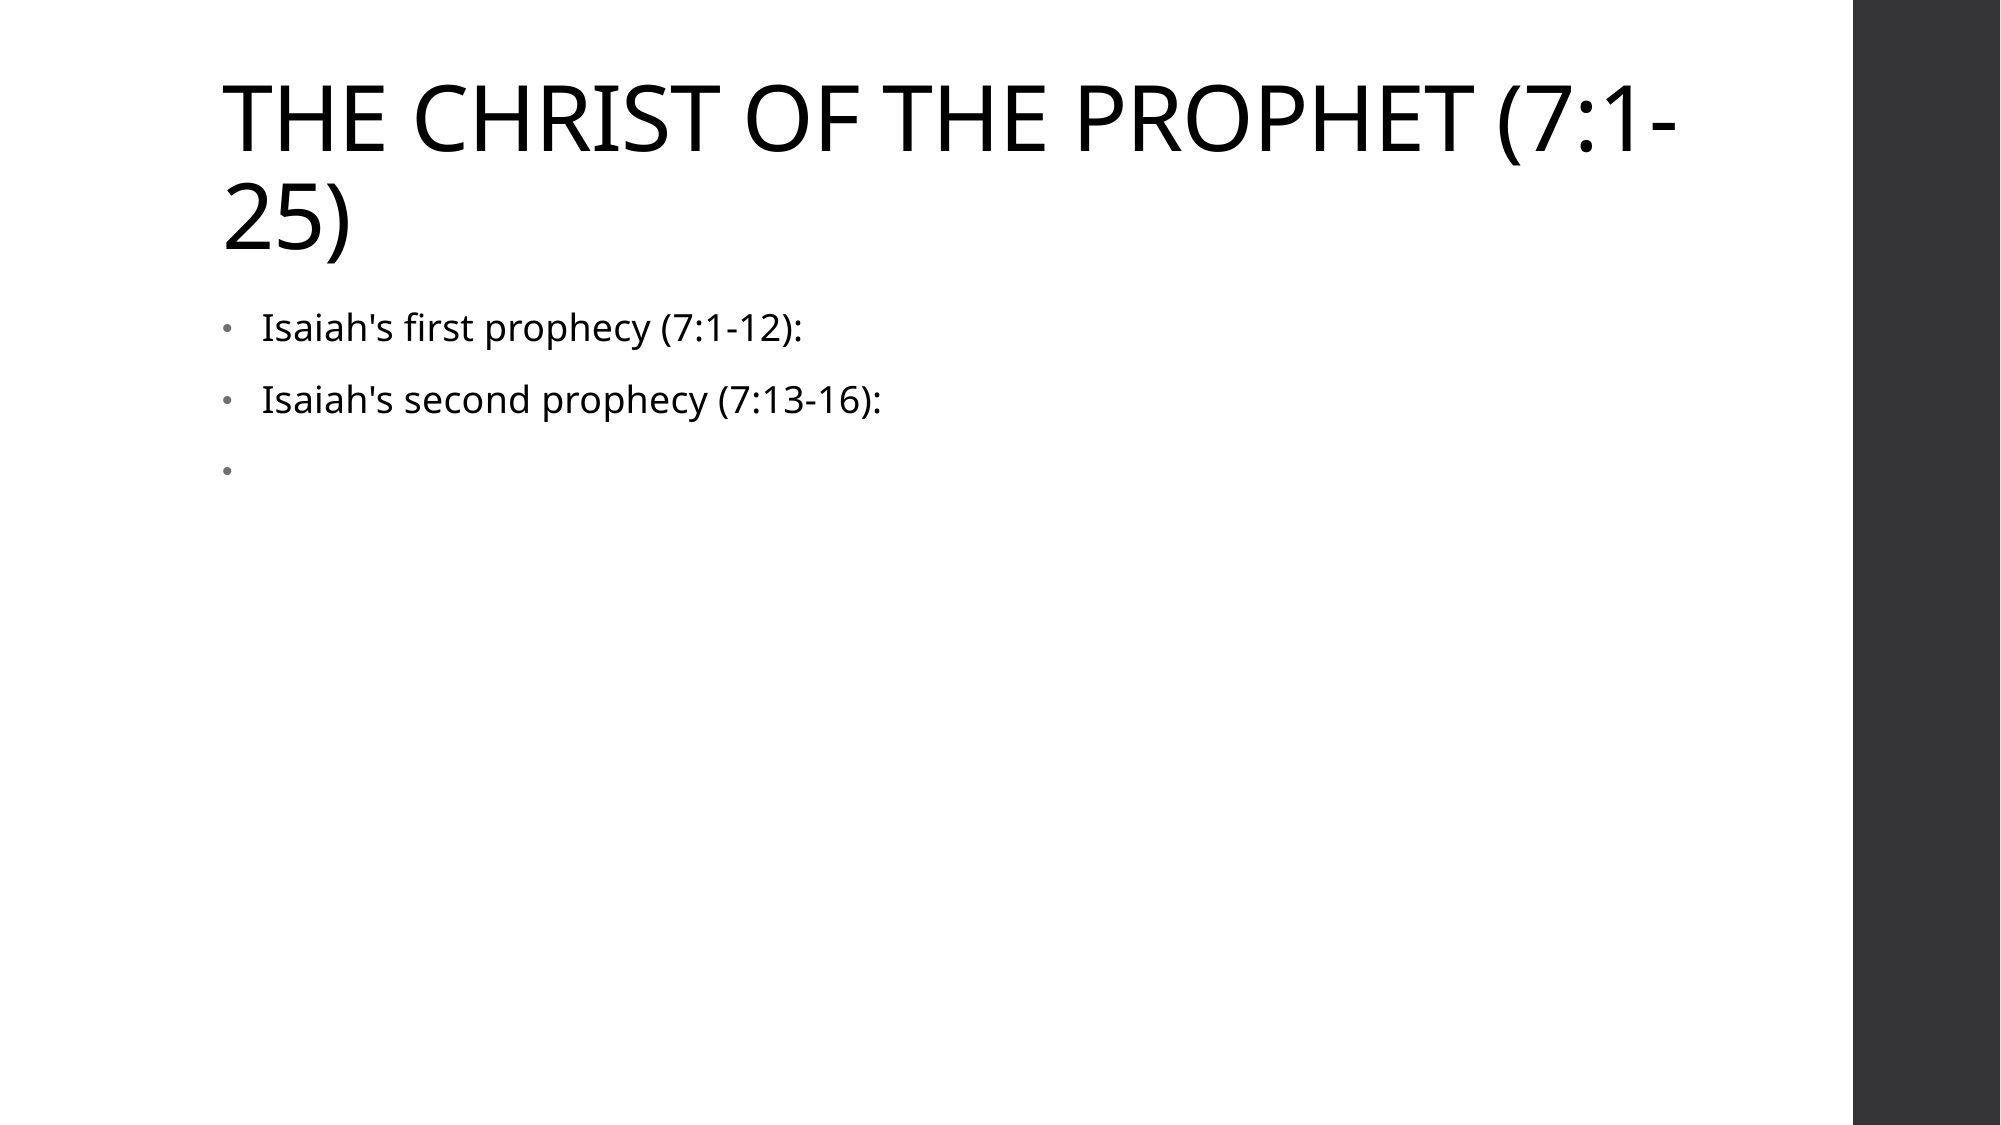

# THE CHRIST OF THE PROPHET (7:1-25)
 Isaiah's first prophecy (7:1-12):
 Isaiah's second prophecy (7:13-16):